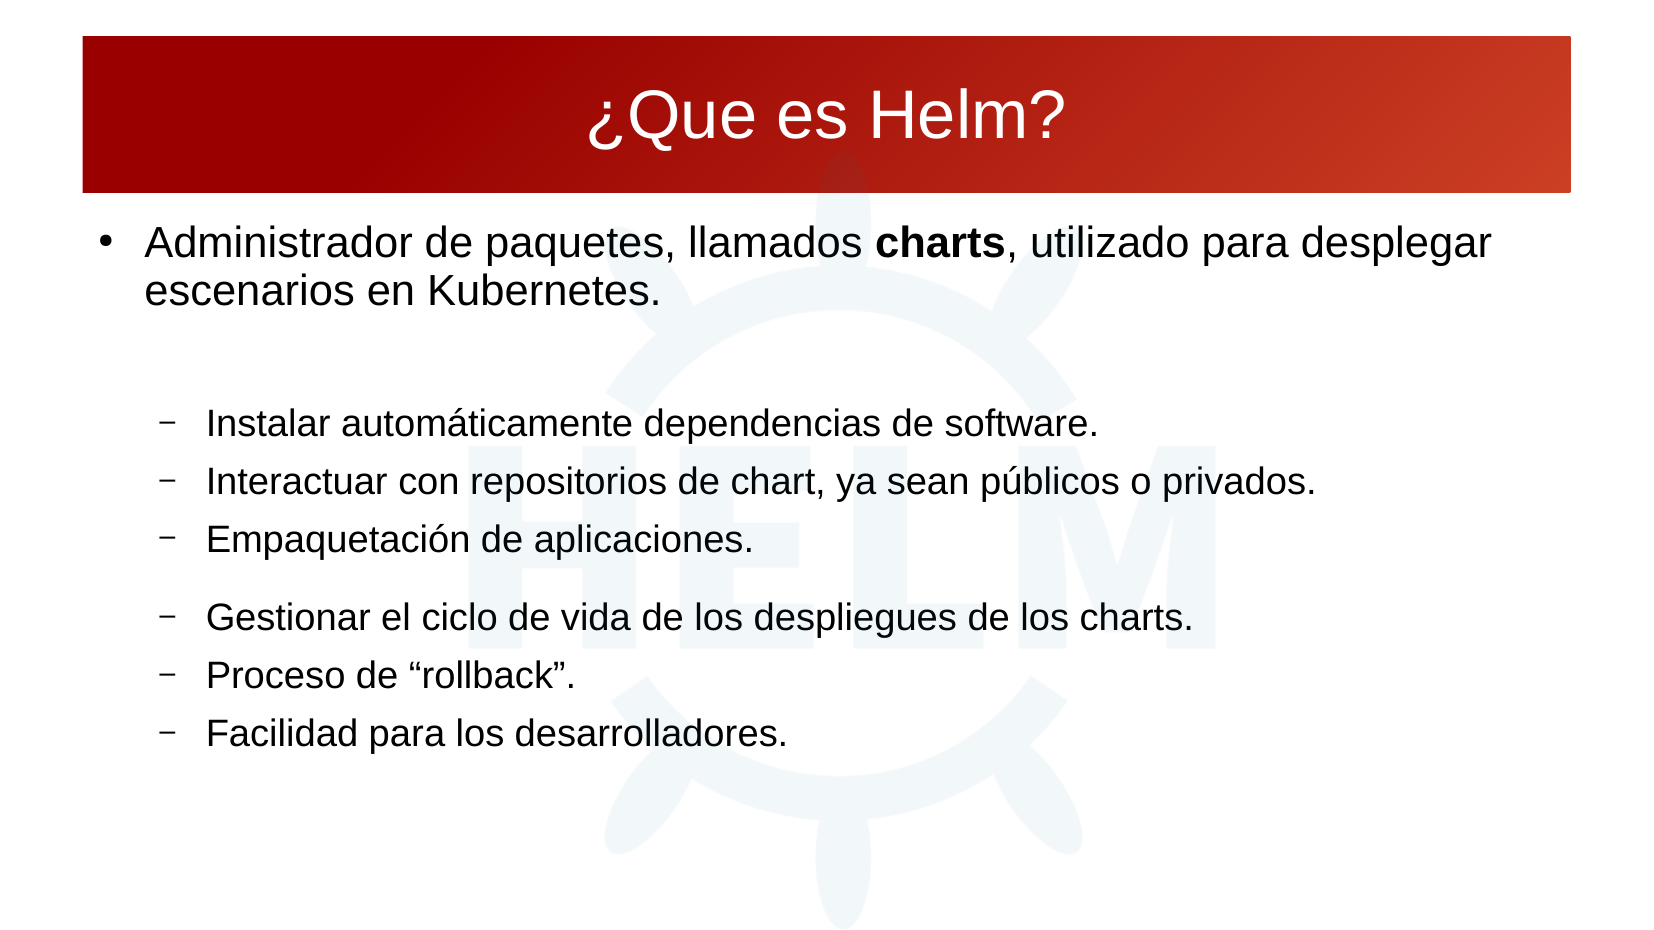

# ¿Que es Helm?
Administrador de paquetes, llamados charts, utilizado para desplegar escenarios en Kubernetes.
Instalar automáticamente dependencias de software.
Interactuar con repositorios de chart, ya sean públicos o privados.
Empaquetación de aplicaciones.
Gestionar el ciclo de vida de los despliegues de los charts.
Proceso de “rollback”.
Facilidad para los desarrolladores.